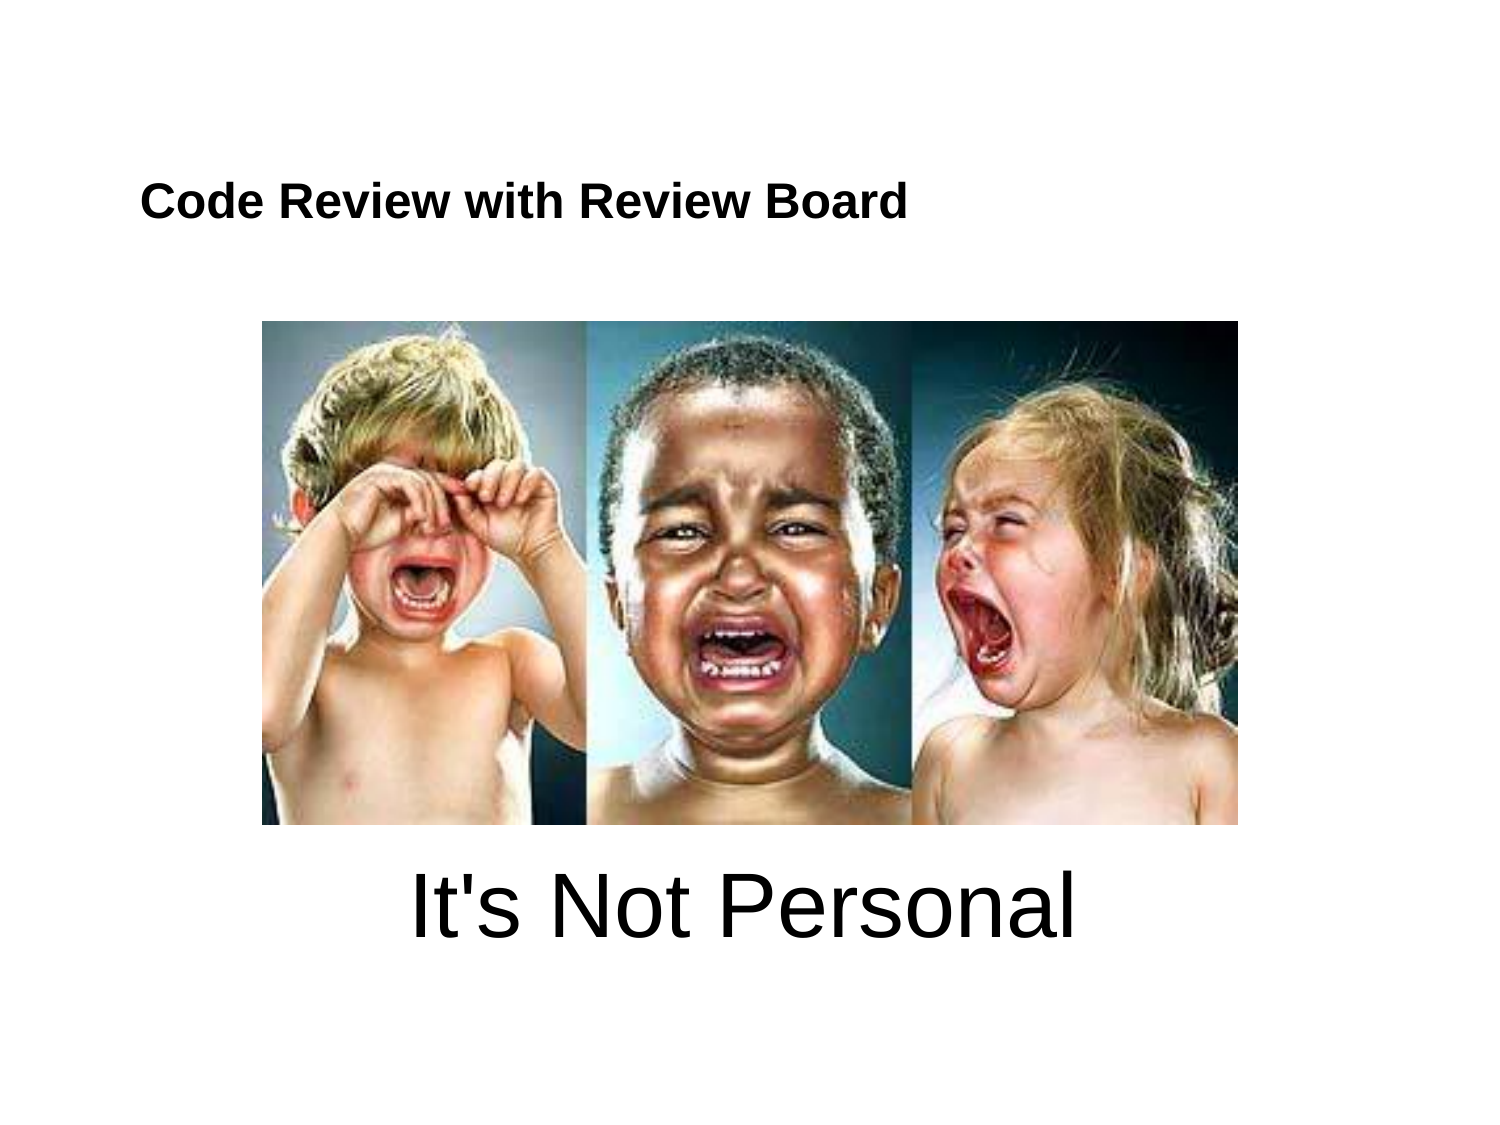

Code Review with Review Board
# It's Not Personal